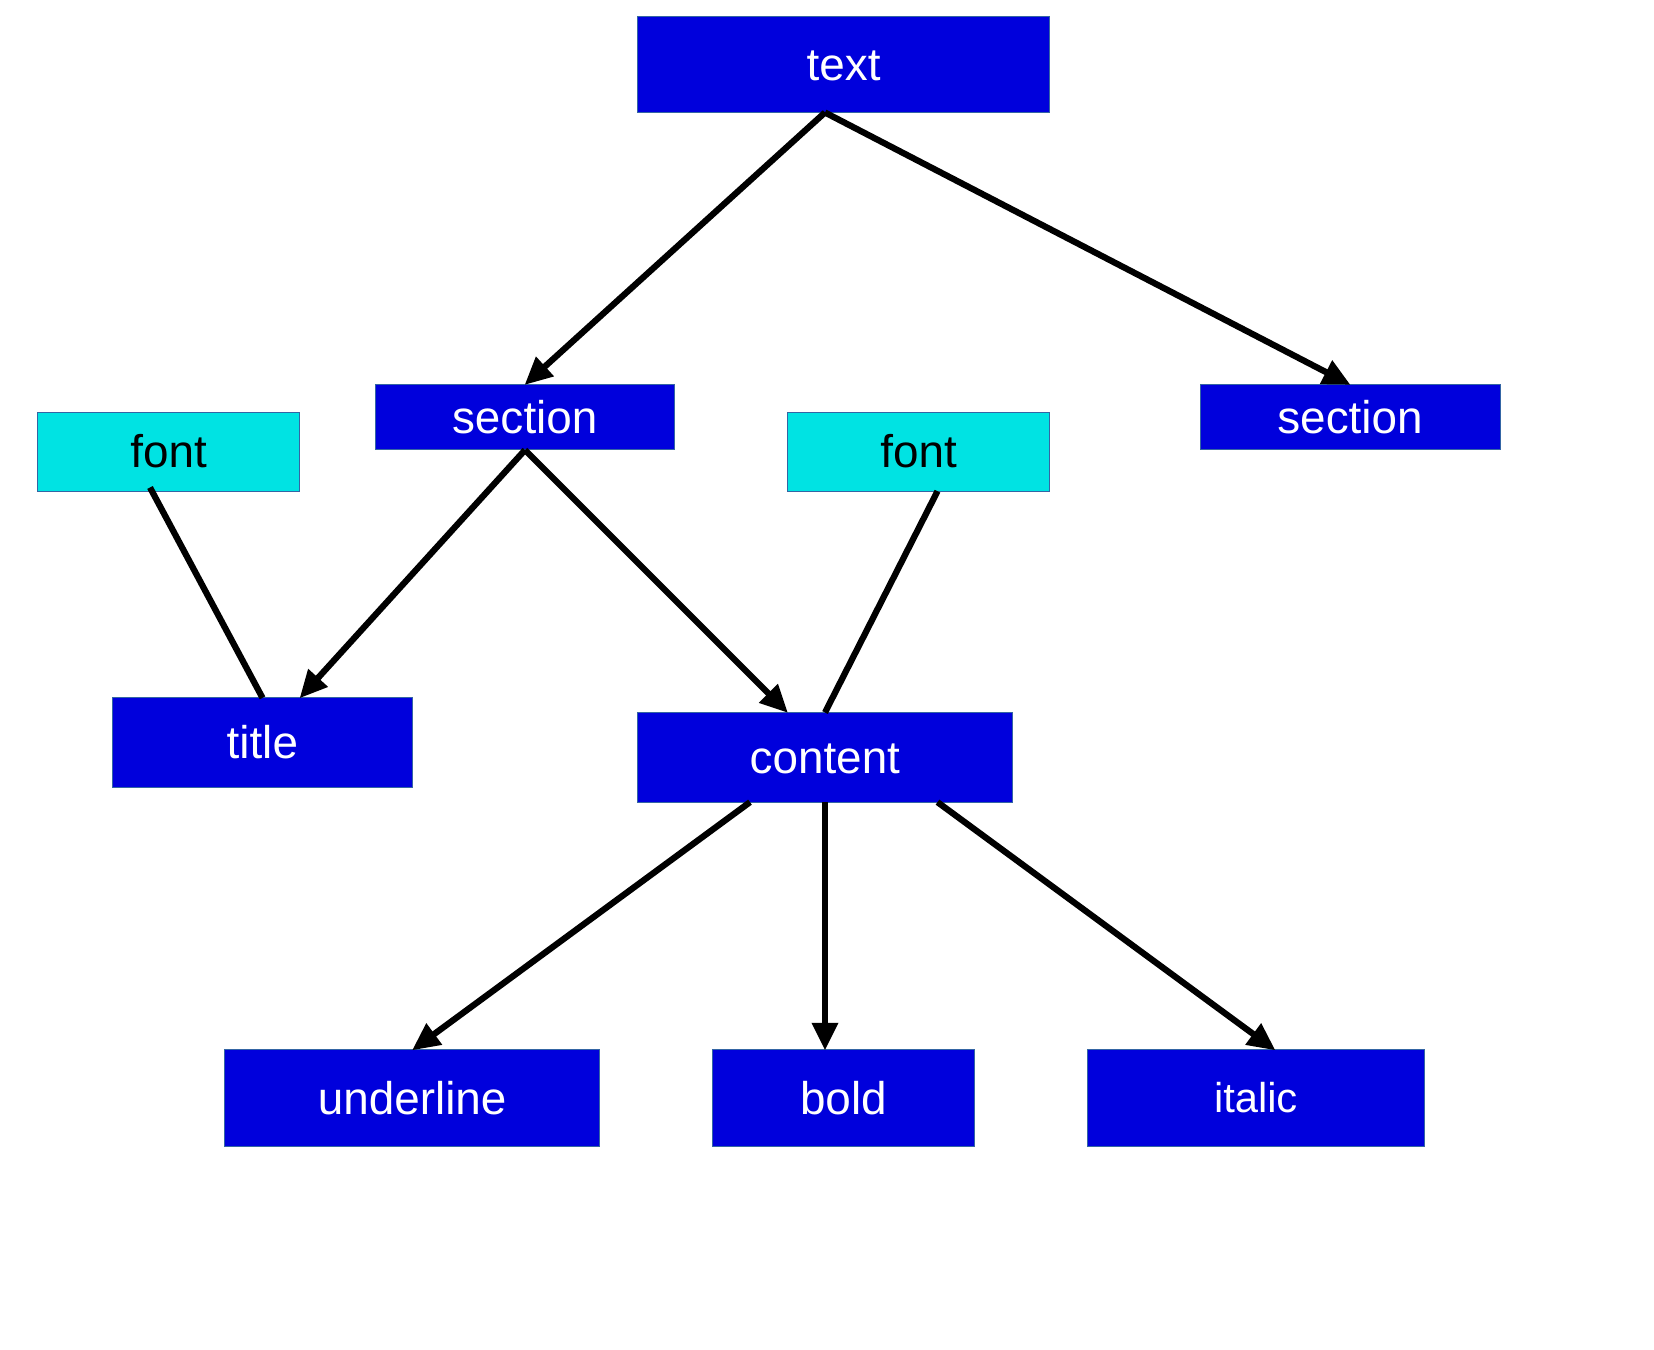

text
section
section
font
font
title
content
underline
bold
italic